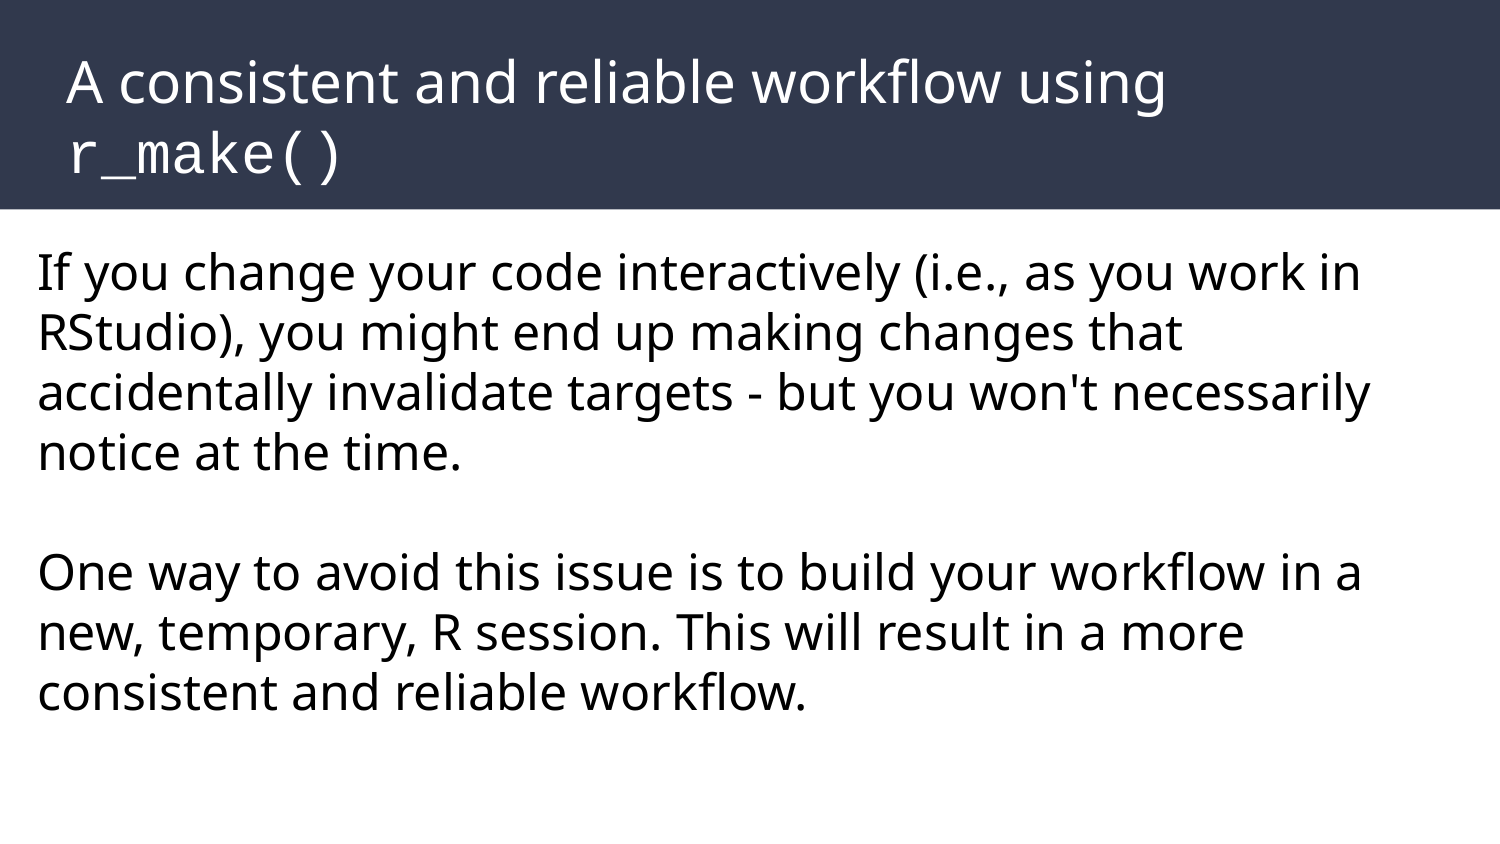

# A consistent and reliable workflow using r_make()
If you change your code interactively (i.e., as you work in RStudio), you might end up making changes that accidentally invalidate targets - but you won't necessarily notice at the time.
One way to avoid this issue is to build your workflow in a new, temporary, R session. This will result in a more consistent and reliable workflow.